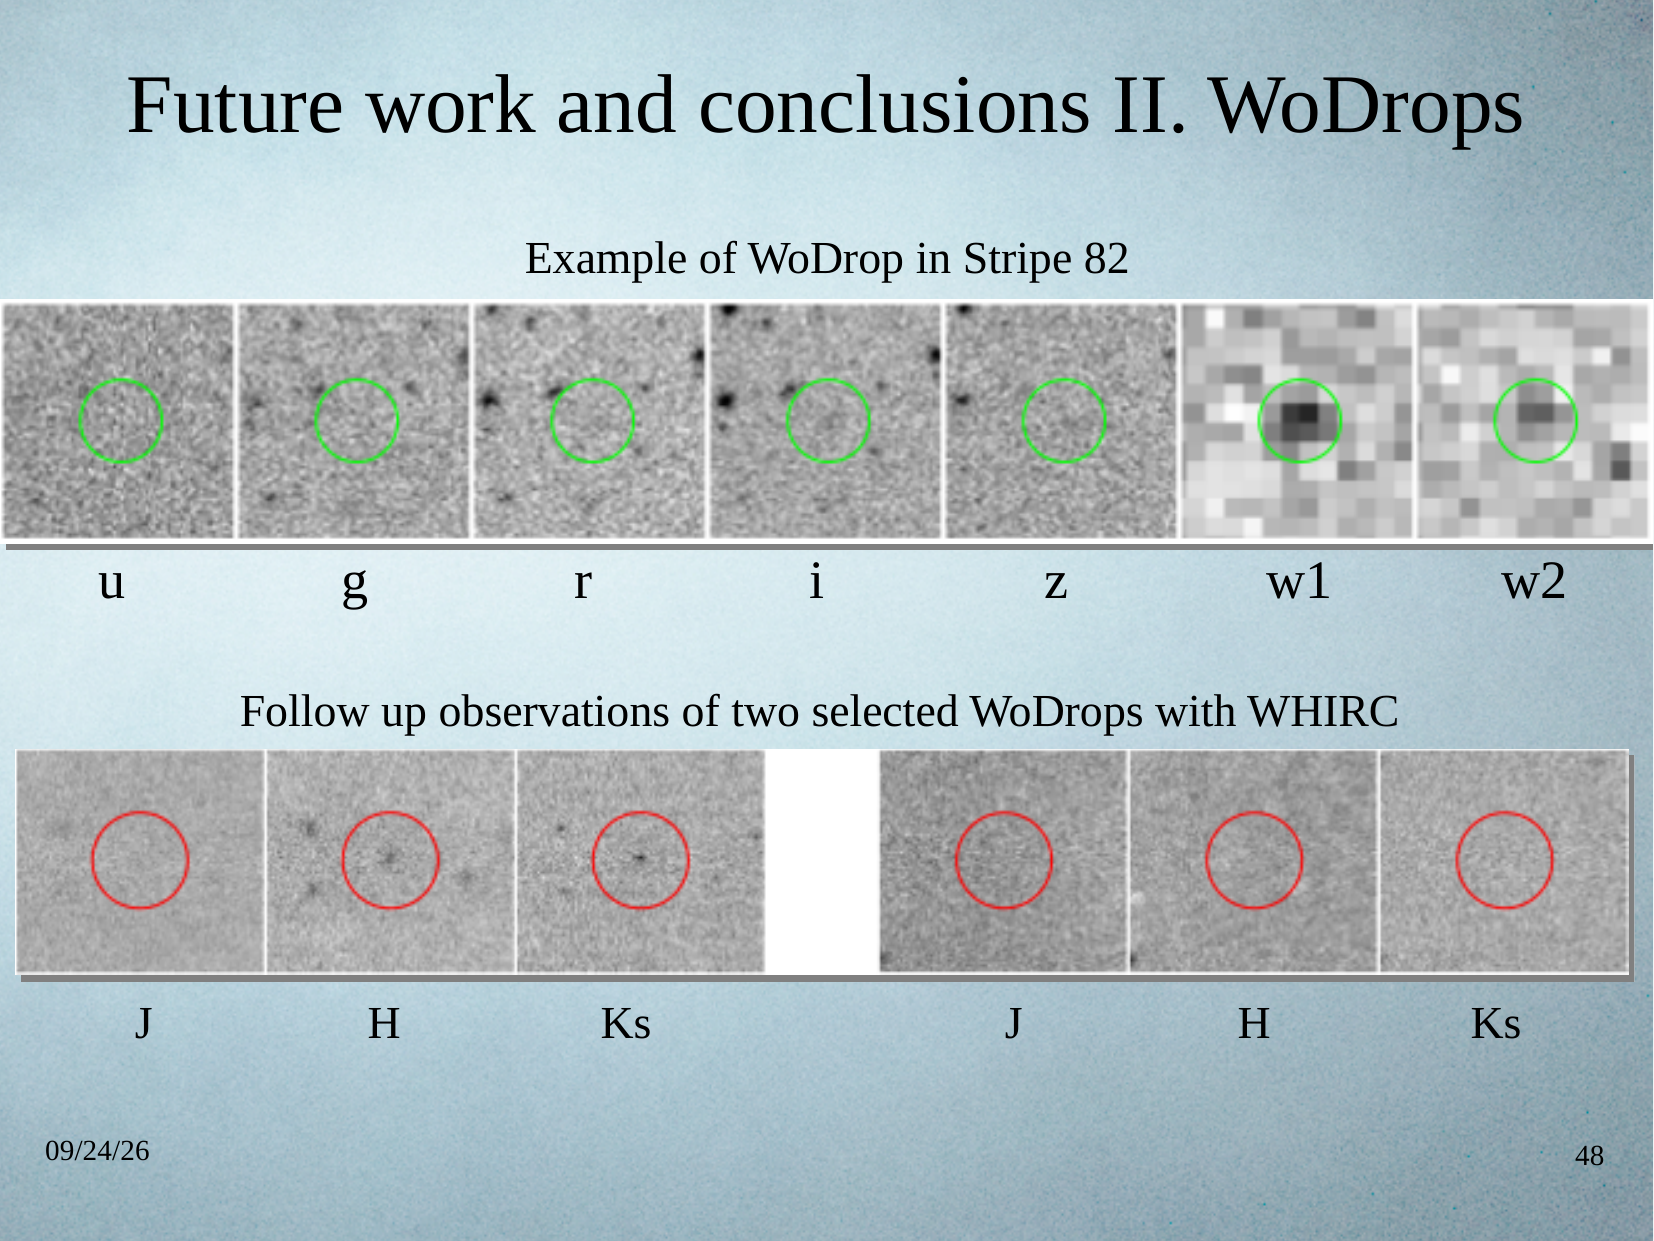

# Future work and conclusions II. WoDrops
Example of WoDrop in Stripe 82
 u	 g	 		 r			 i			 z 		 w1 		 w2
Follow up observations of two selected WoDrops with WHIRC
J 			 H 			 Ks
J 			 H 			 Ks
48